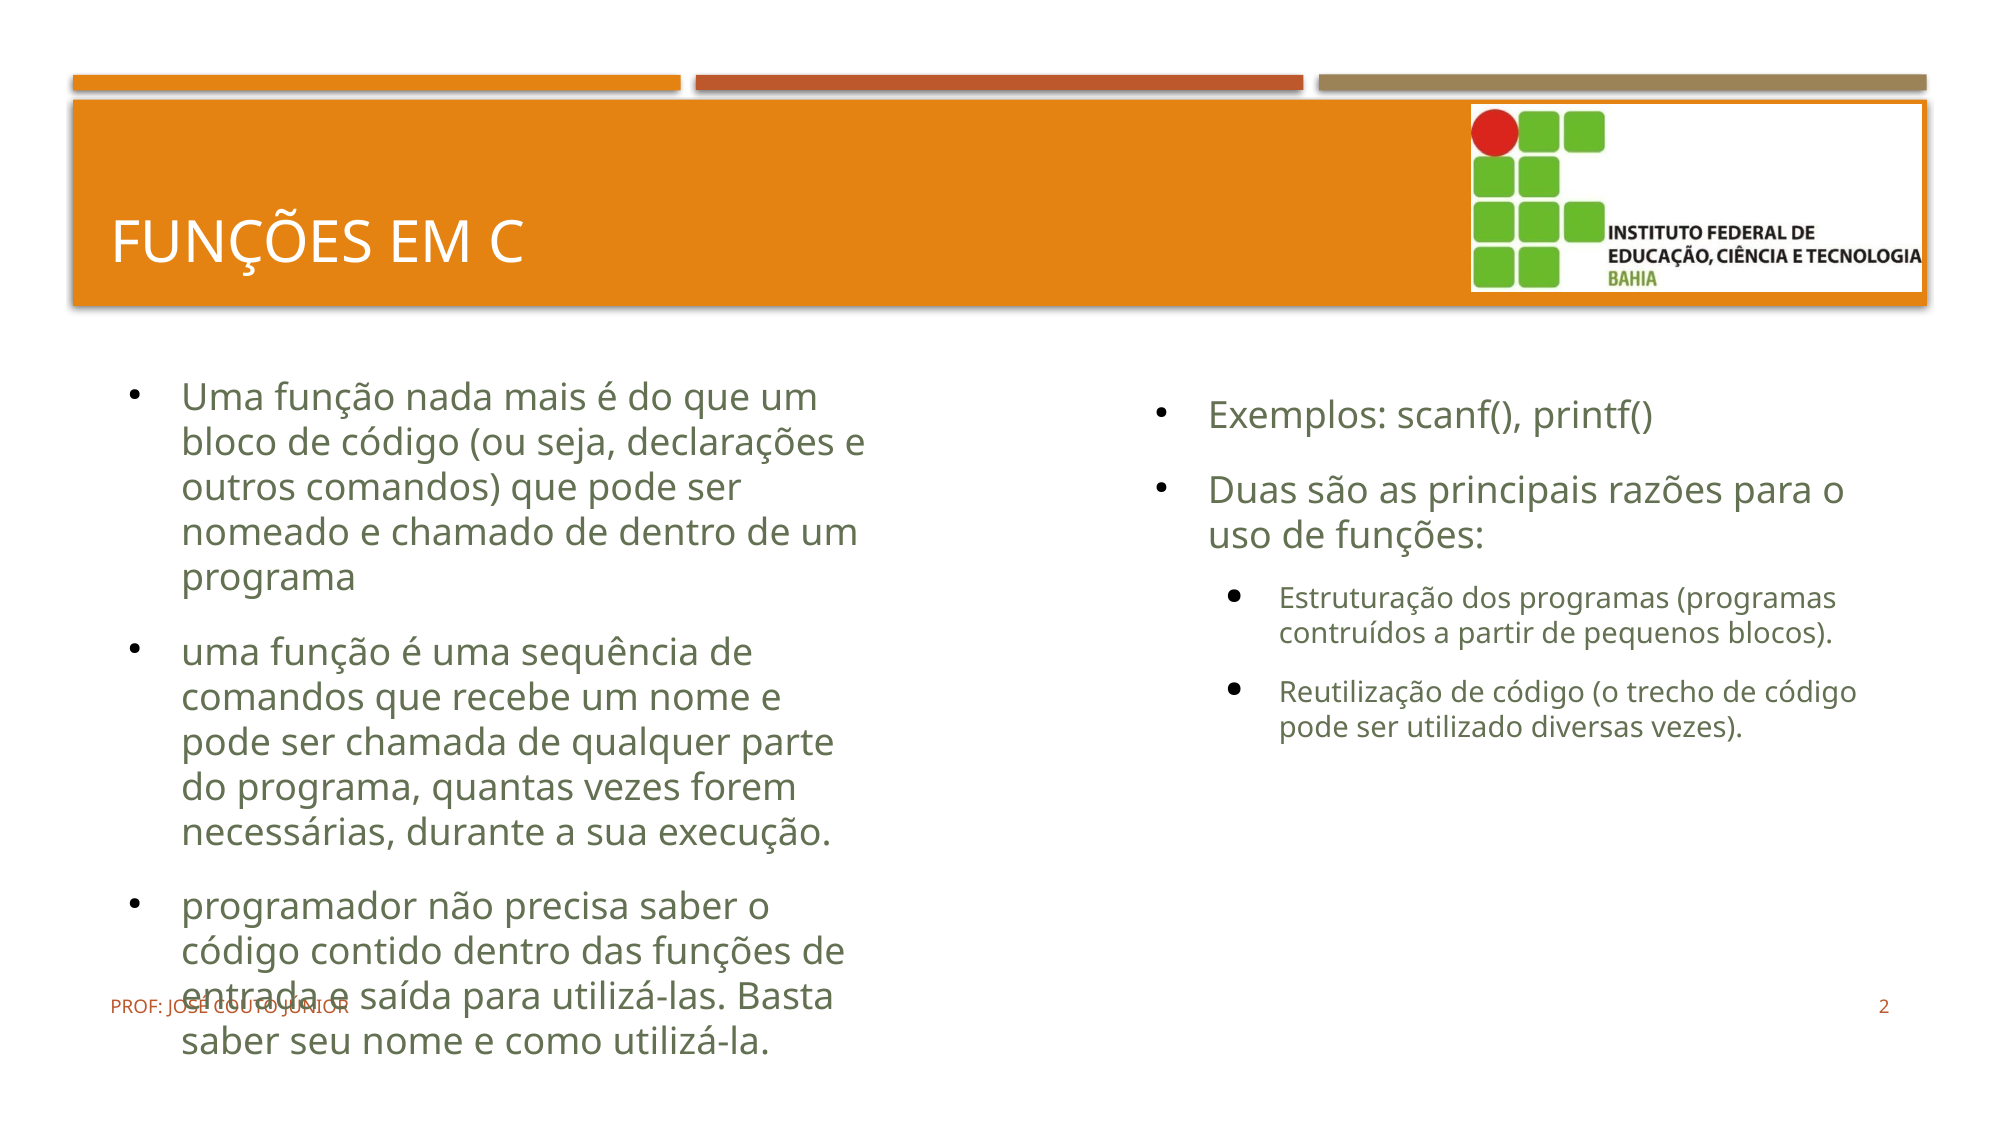

# Funções em C
Uma função nada mais é do que um bloco de código (ou seja, declarações e outros comandos) que pode ser nomeado e chamado de dentro de um programa
uma função é uma sequência de comandos que recebe um nome e pode ser chamada de qualquer parte do programa, quantas vezes forem necessárias, durante a sua execução.
programador não precisa saber o código contido dentro das funções de entrada e saída para utilizá-las. Basta saber seu nome e como utilizá-la.
Exemplos: scanf(), printf()
Duas são as principais razões para o uso de funções:
Estruturação dos programas (programas contruídos a partir de pequenos blocos).
Reutilização de código (o trecho de código pode ser utilizado diversas vezes).
Prof: José Couto Júnior
2